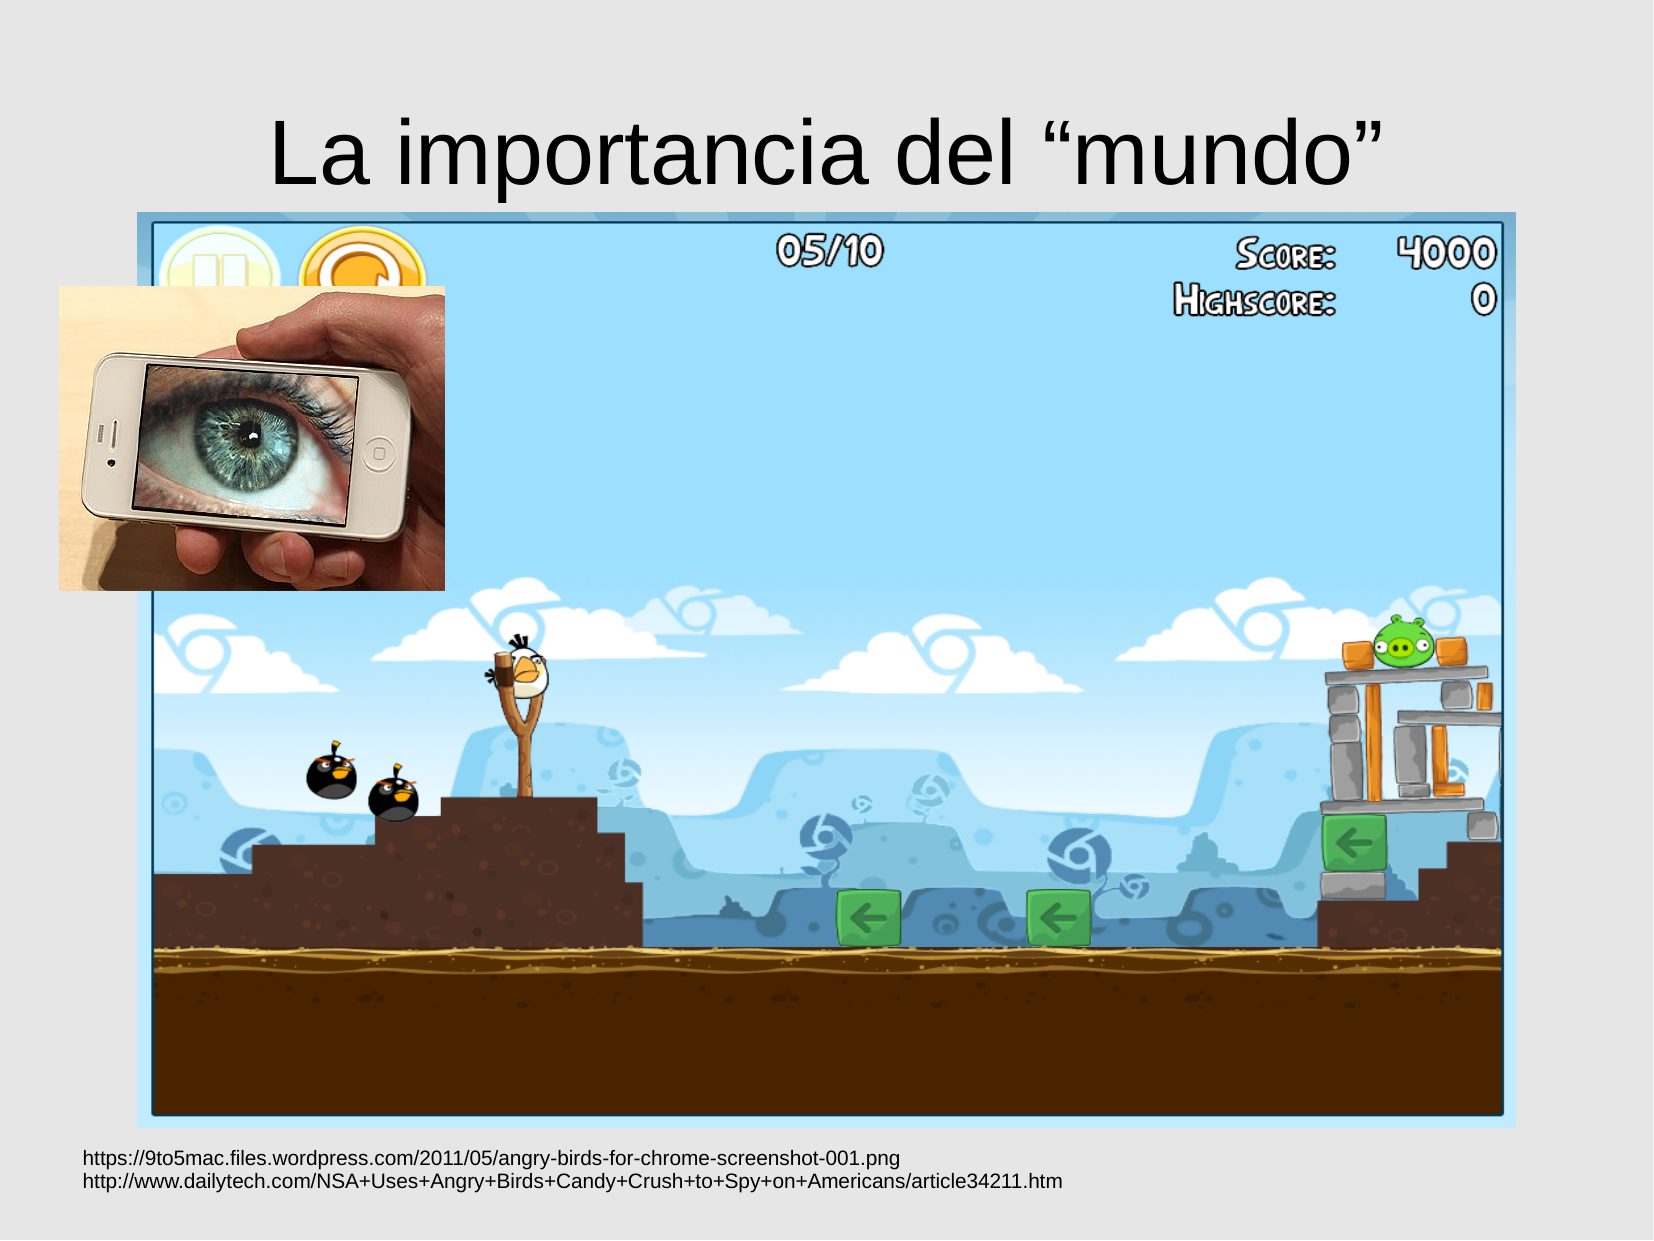

# La importancia del “mundo”
https://9to5mac.files.wordpress.com/2011/05/angry-birds-for-chrome-screenshot-001.png http://www.dailytech.com/NSA+Uses+Angry+Birds+Candy+Crush+to+Spy+on+Americans/article34211.htm